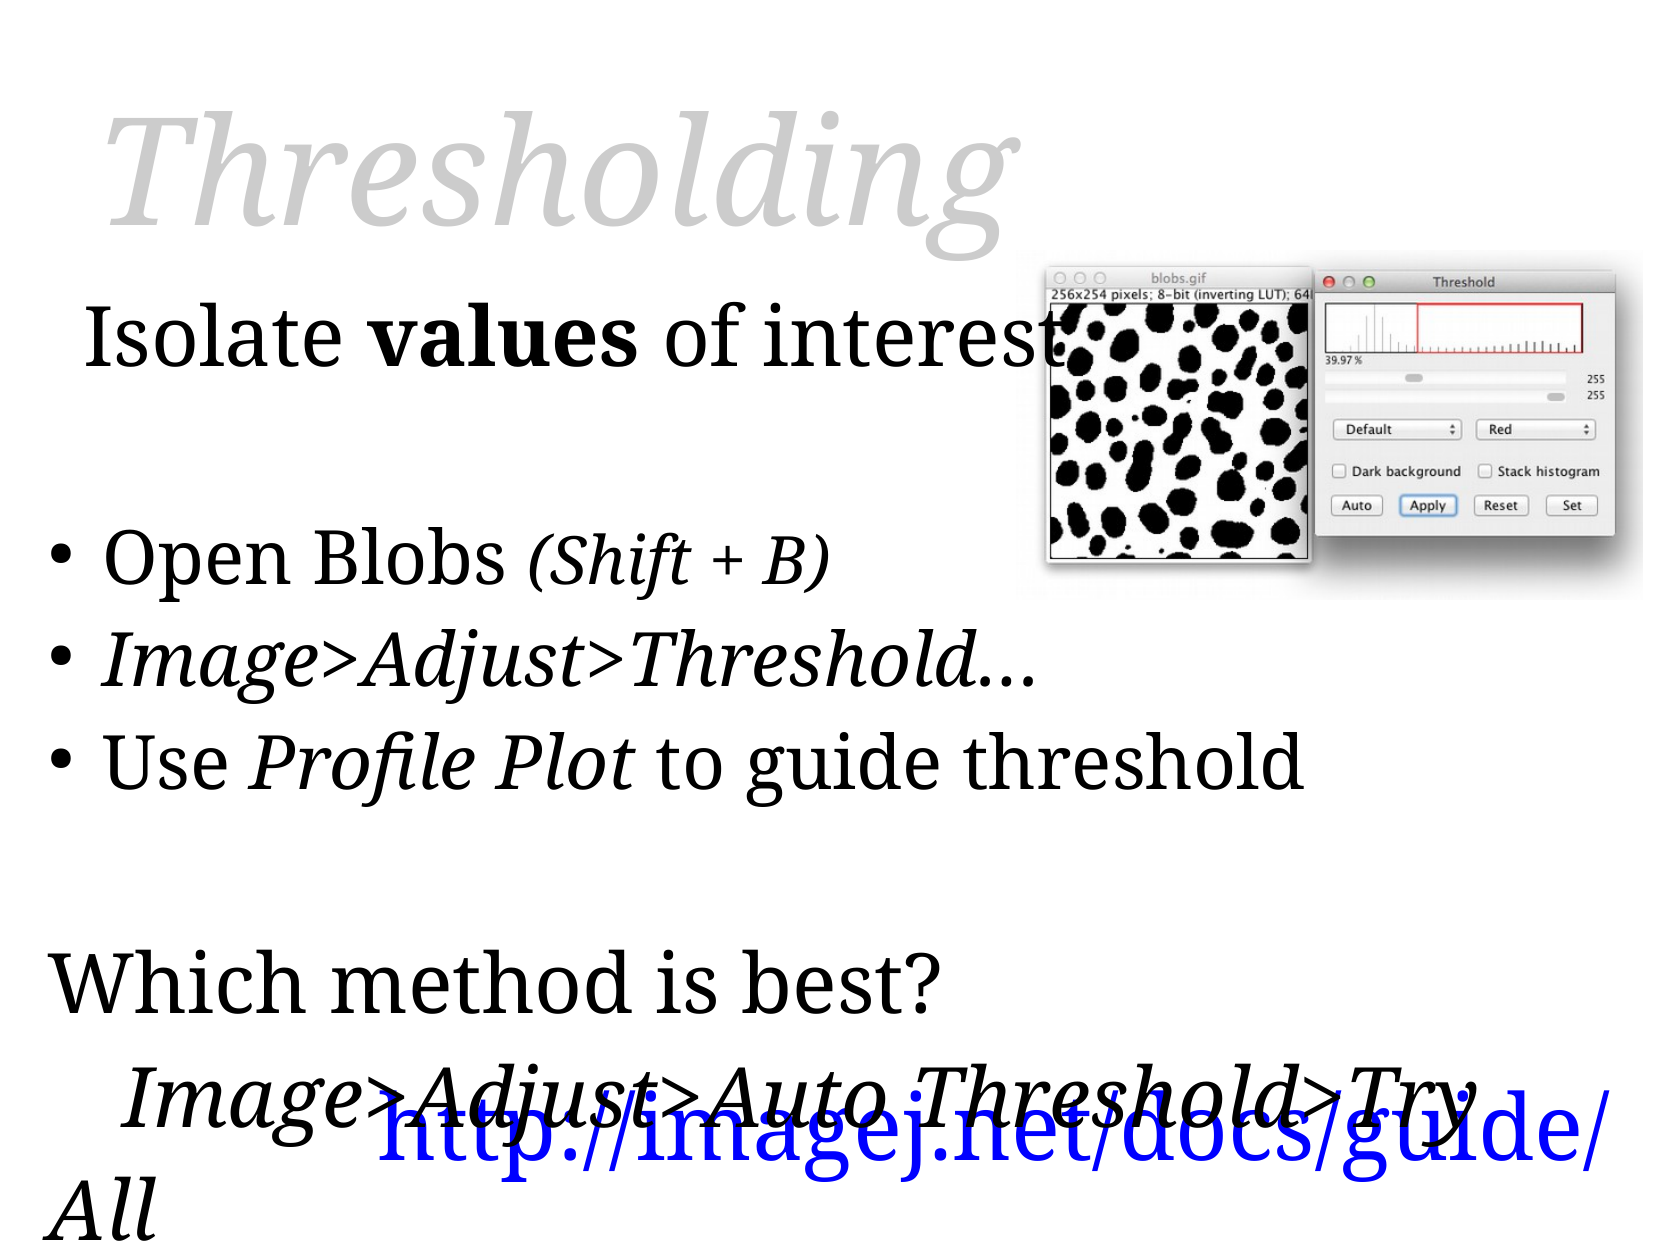

Thresholding
Isolate values of interest
 Open Blobs (Shift + B)
 Image>Adjust>Threshold…
 Use Profile Plot to guide threshold
Which method is best?
	Image>Adjust>Auto Threshold>Try All
http://imagej.net/docs/guide/